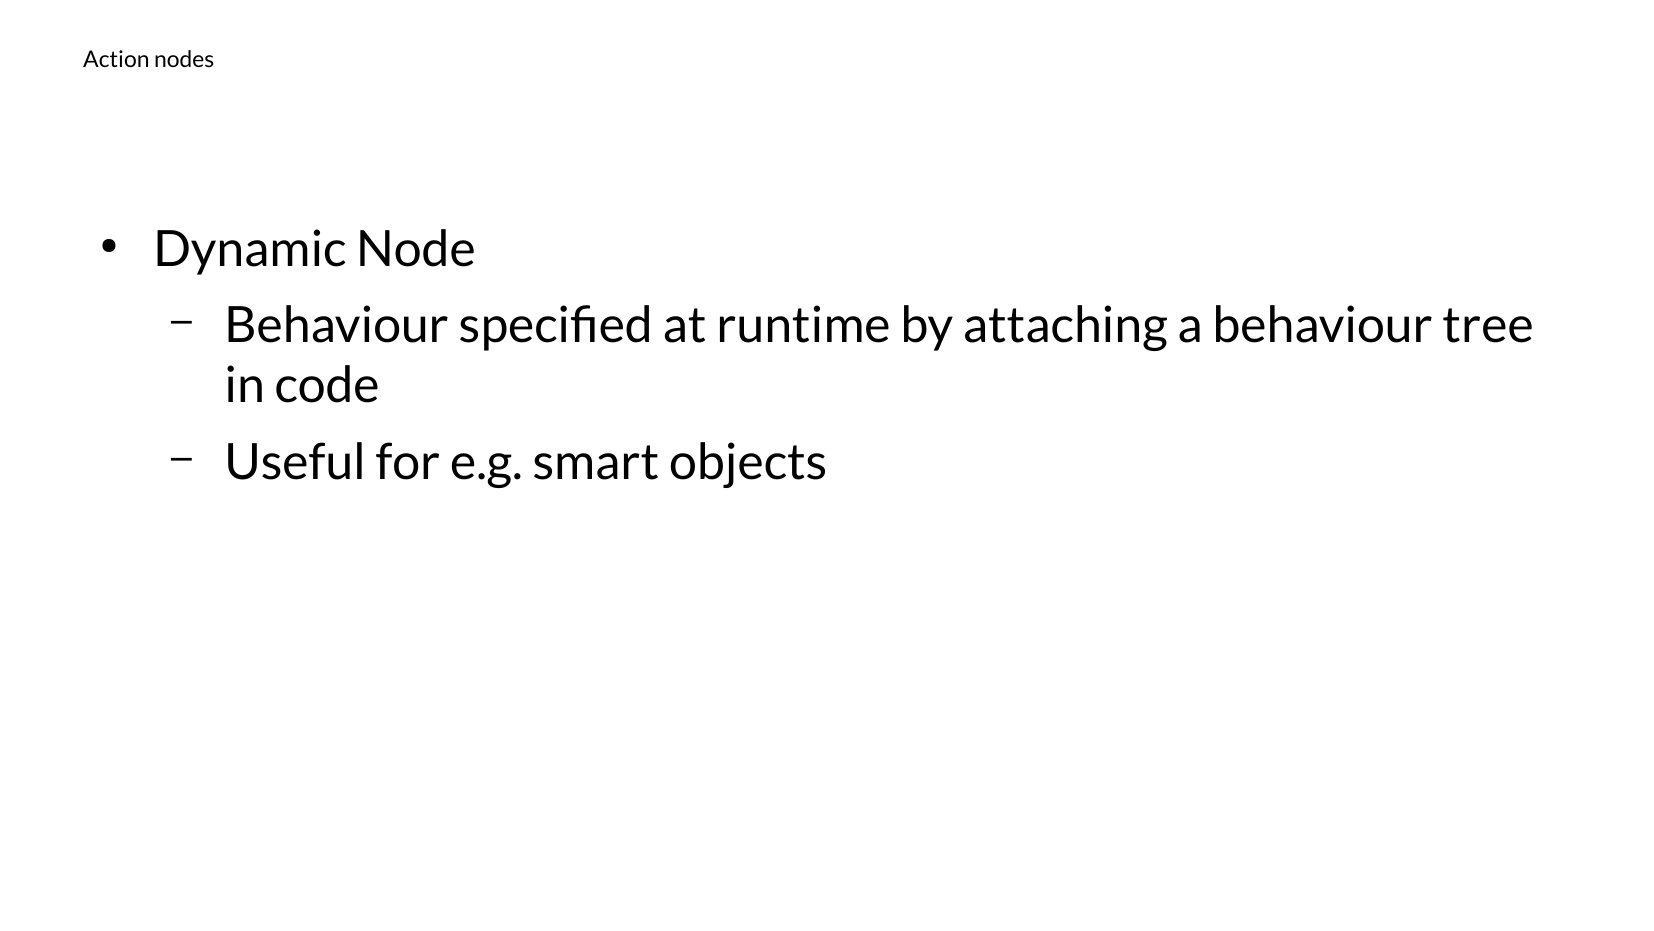

# Action nodes
Dynamic Node
Behaviour specified at runtime by attaching a behaviour tree in code
Useful for e.g. smart objects